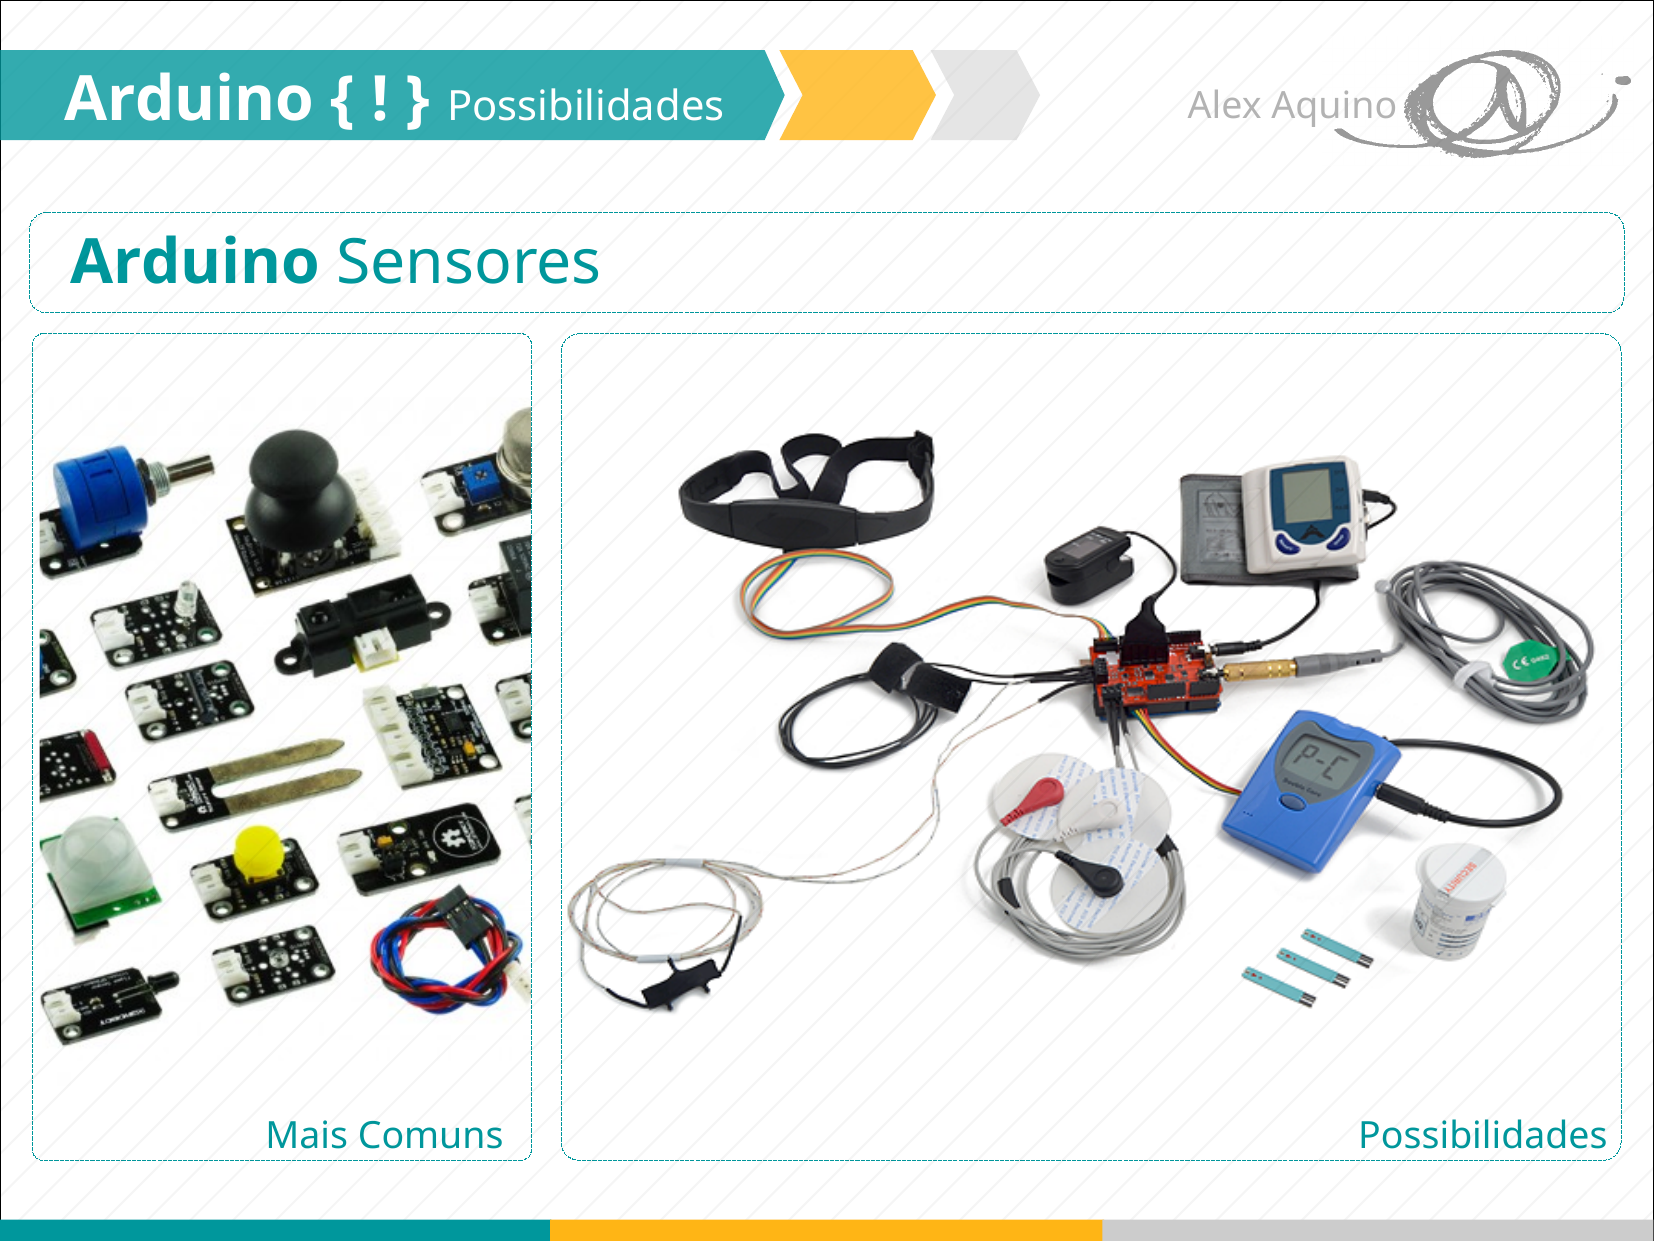

Arduino { ! } Possibilidades
Alex Aquino
Arduino Sensores
Mais Comuns
Possibilidades